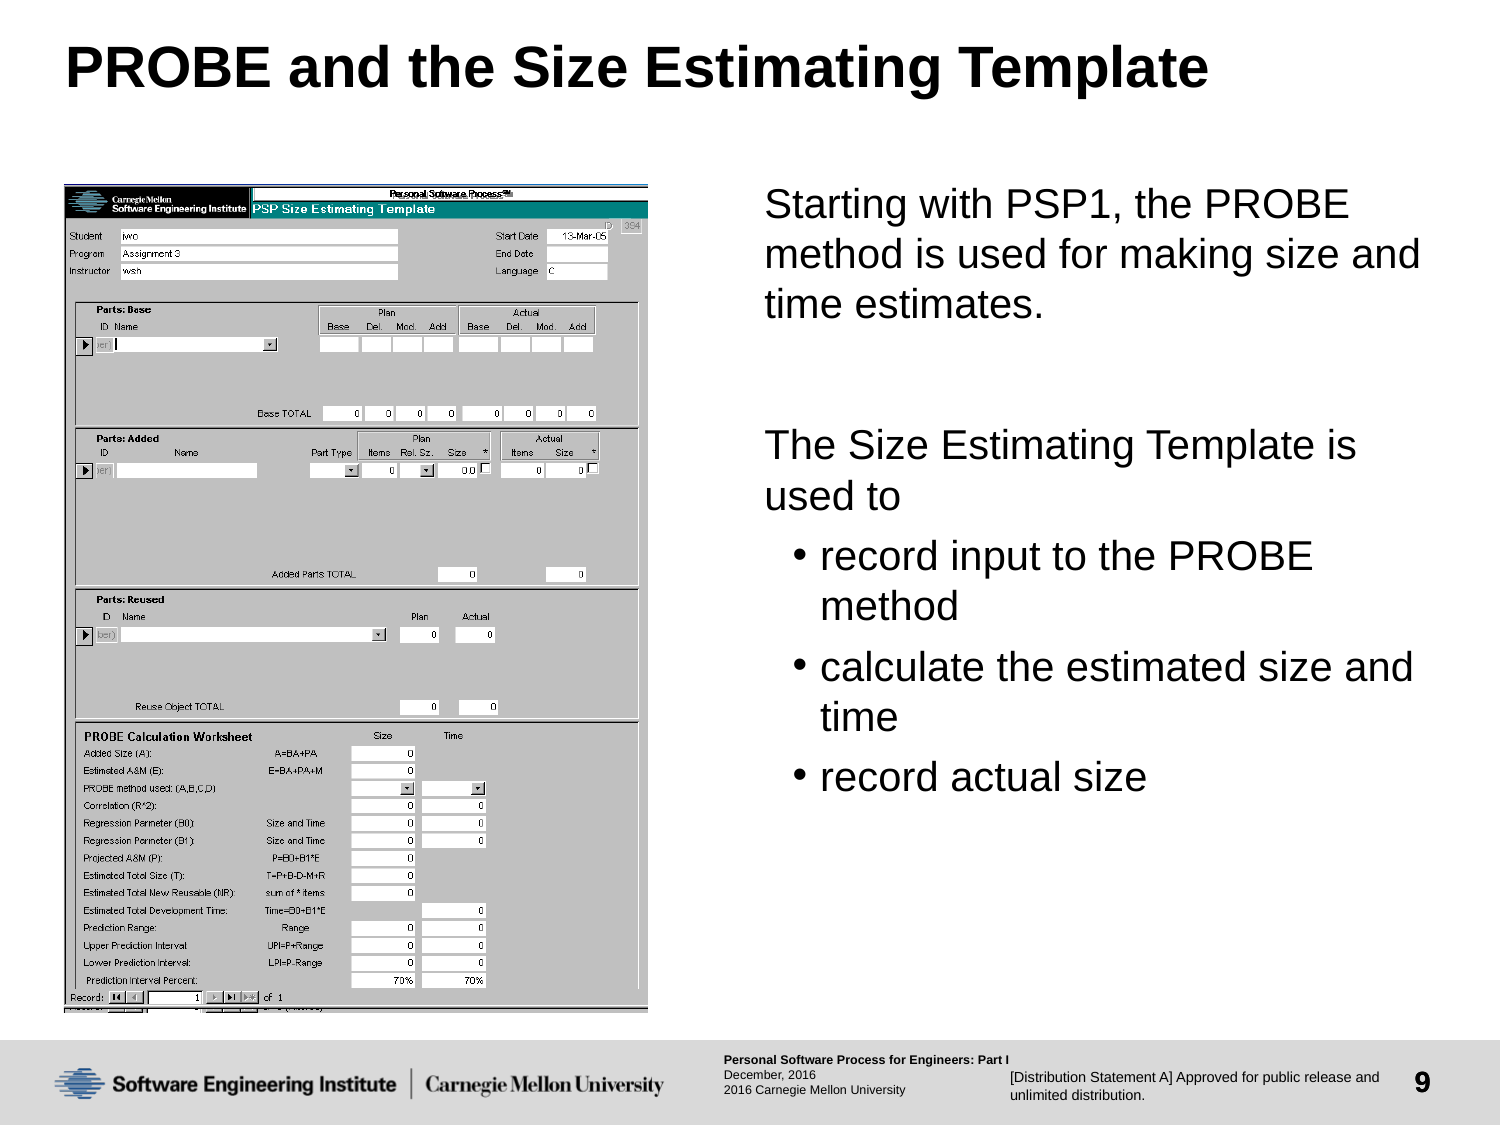

# PROBE and the Size Estimating Template
Starting with PSP1, the PROBE method is used for making size and time estimates.
The Size Estimating Template is used to
record input to the PROBE method
calculate the estimated size and time
record actual size